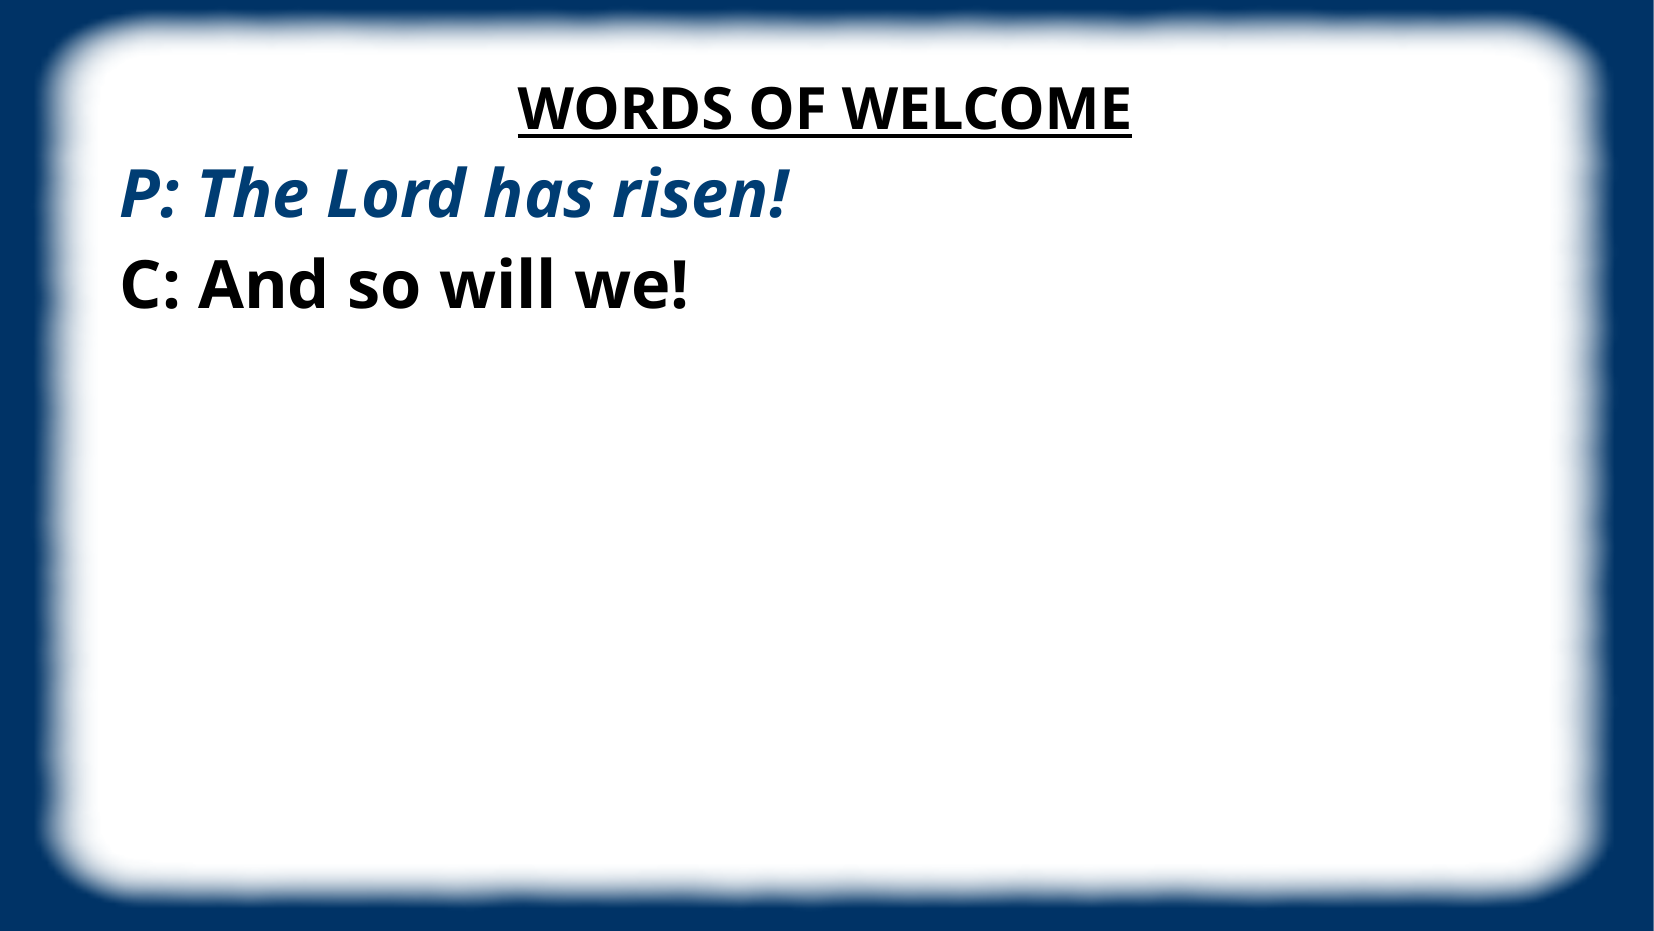

WORDS OF WELCOME
P: The Lord has risen!
C: And so will we!